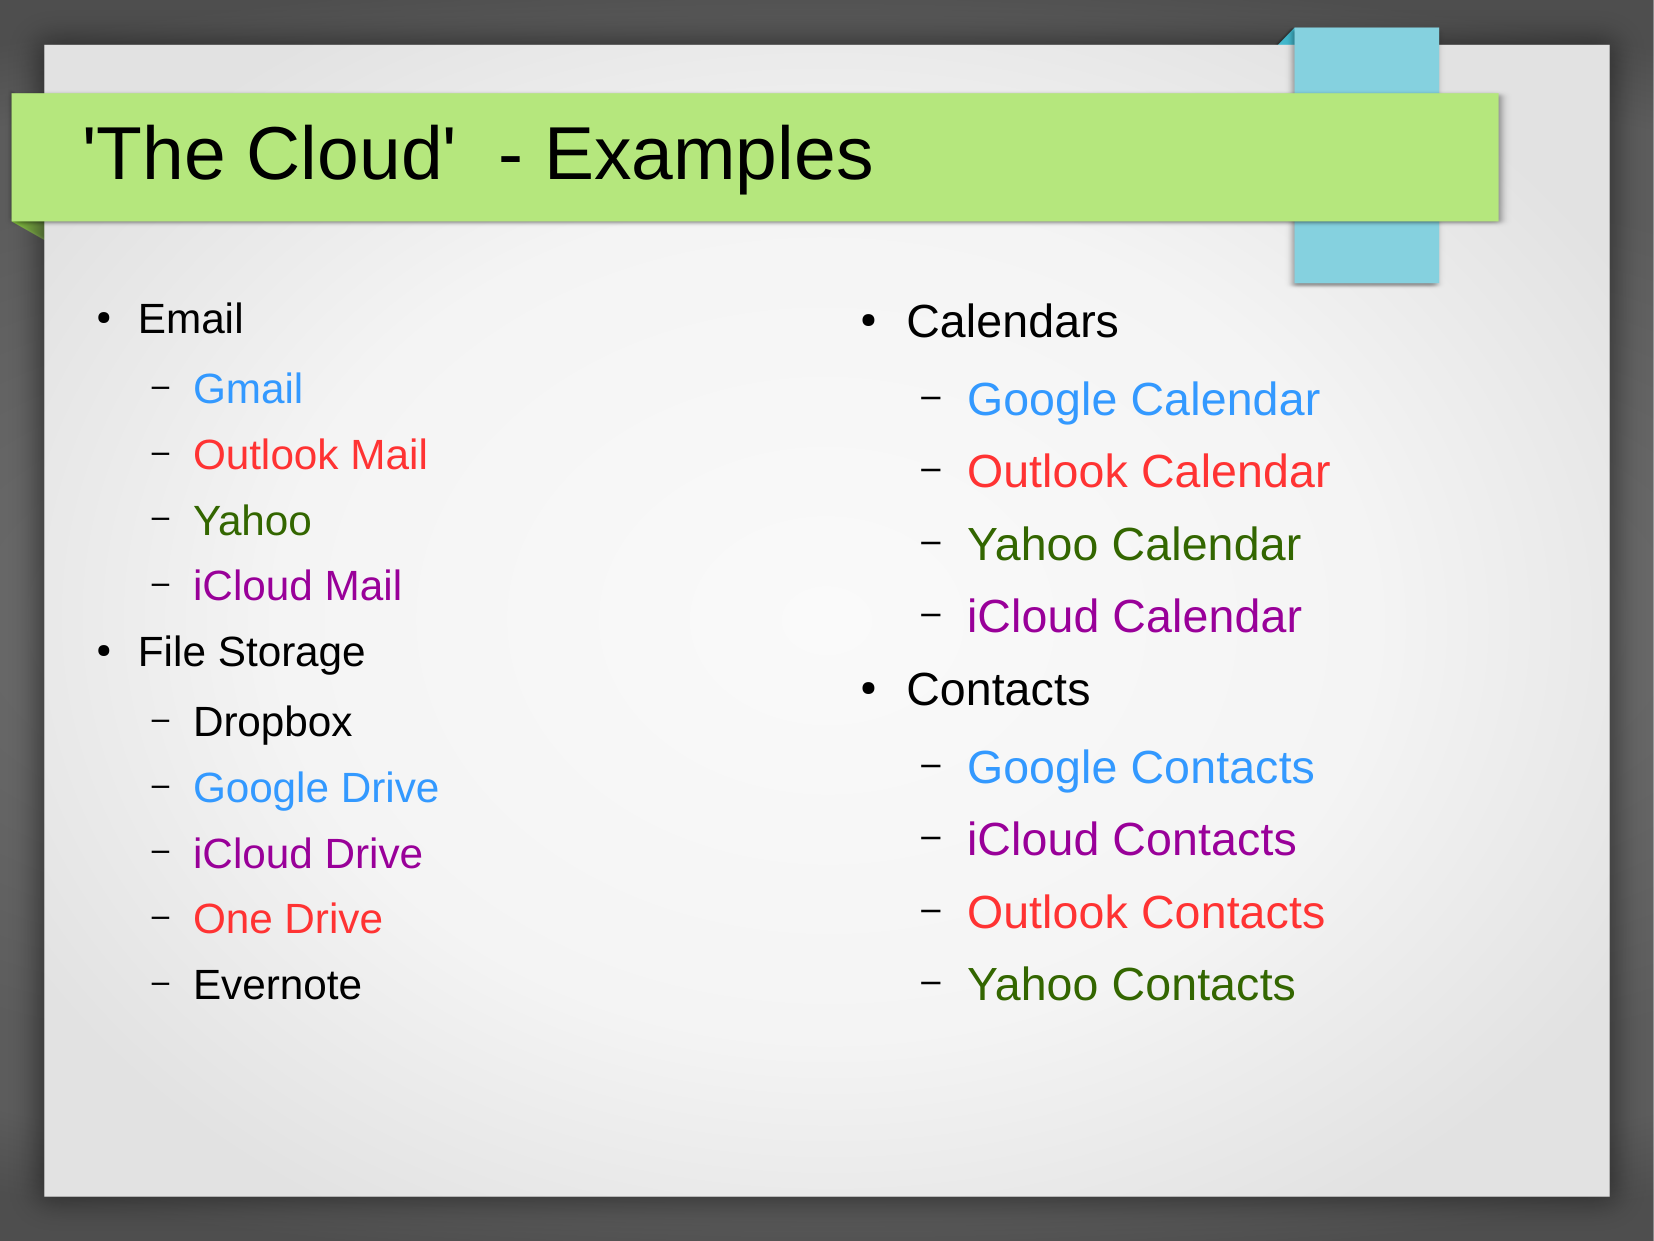

# 'The Cloud' - Examples
Email
Gmail
Outlook Mail
Yahoo
iCloud Mail
File Storage
Dropbox
Google Drive
iCloud Drive
One Drive
Evernote
Calendars
Google Calendar
Outlook Calendar
Yahoo Calendar
iCloud Calendar
Contacts
Google Contacts
iCloud Contacts
Outlook Contacts
Yahoo Contacts